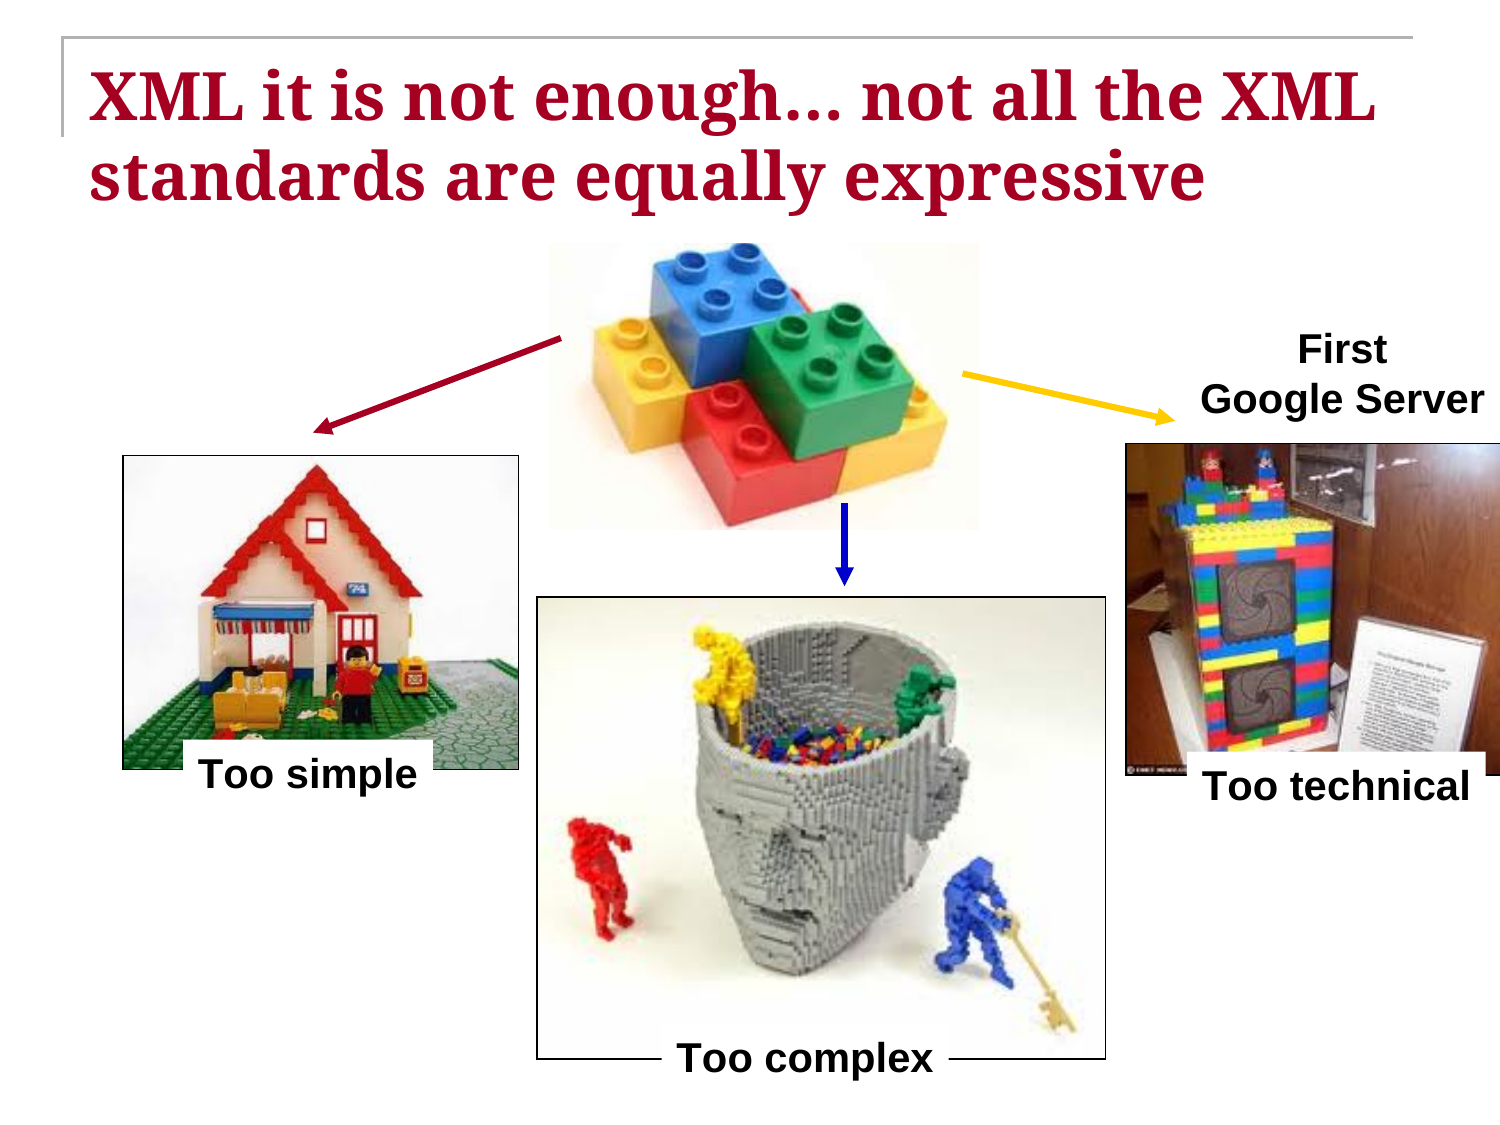

# XML it is not enough… not all the XML standards are equally expressive
First
Google Server
Too technical
Too simple
Too complex